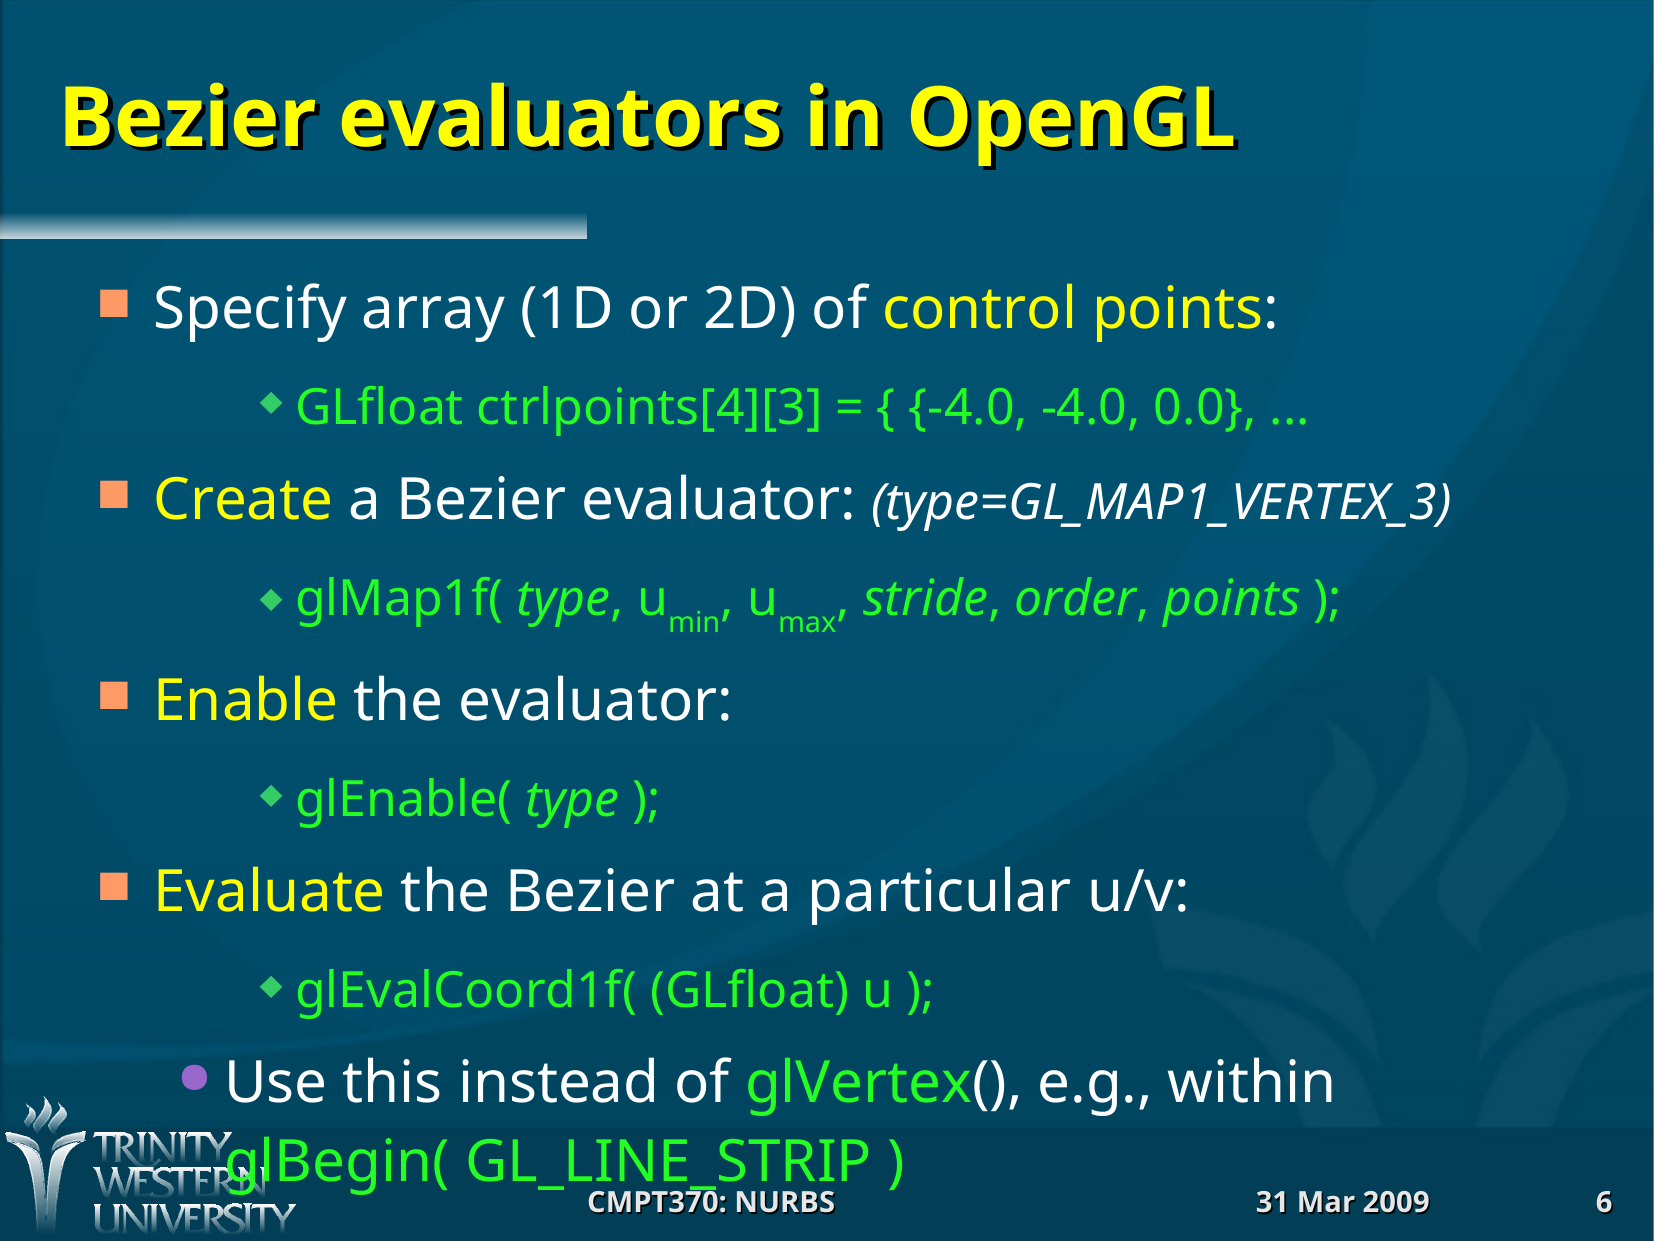

# Bezier evaluators in OpenGL
Specify array (1D or 2D) of control points:
GLfloat ctrlpoints[4][3] = { {-4.0, -4.0, 0.0}, ...
Create a Bezier evaluator: (type=GL_MAP1_VERTEX_3)
glMap1f( type, umin, umax, stride, order, points );
Enable the evaluator:
glEnable( type );
Evaluate the Bezier at a particular u/v:
glEvalCoord1f( (GLfloat) u );
Use this instead of glVertex(), e.g., within glBegin( GL_LINE_STRIP )
CMPT370: NURBS
31 Mar 2009
6